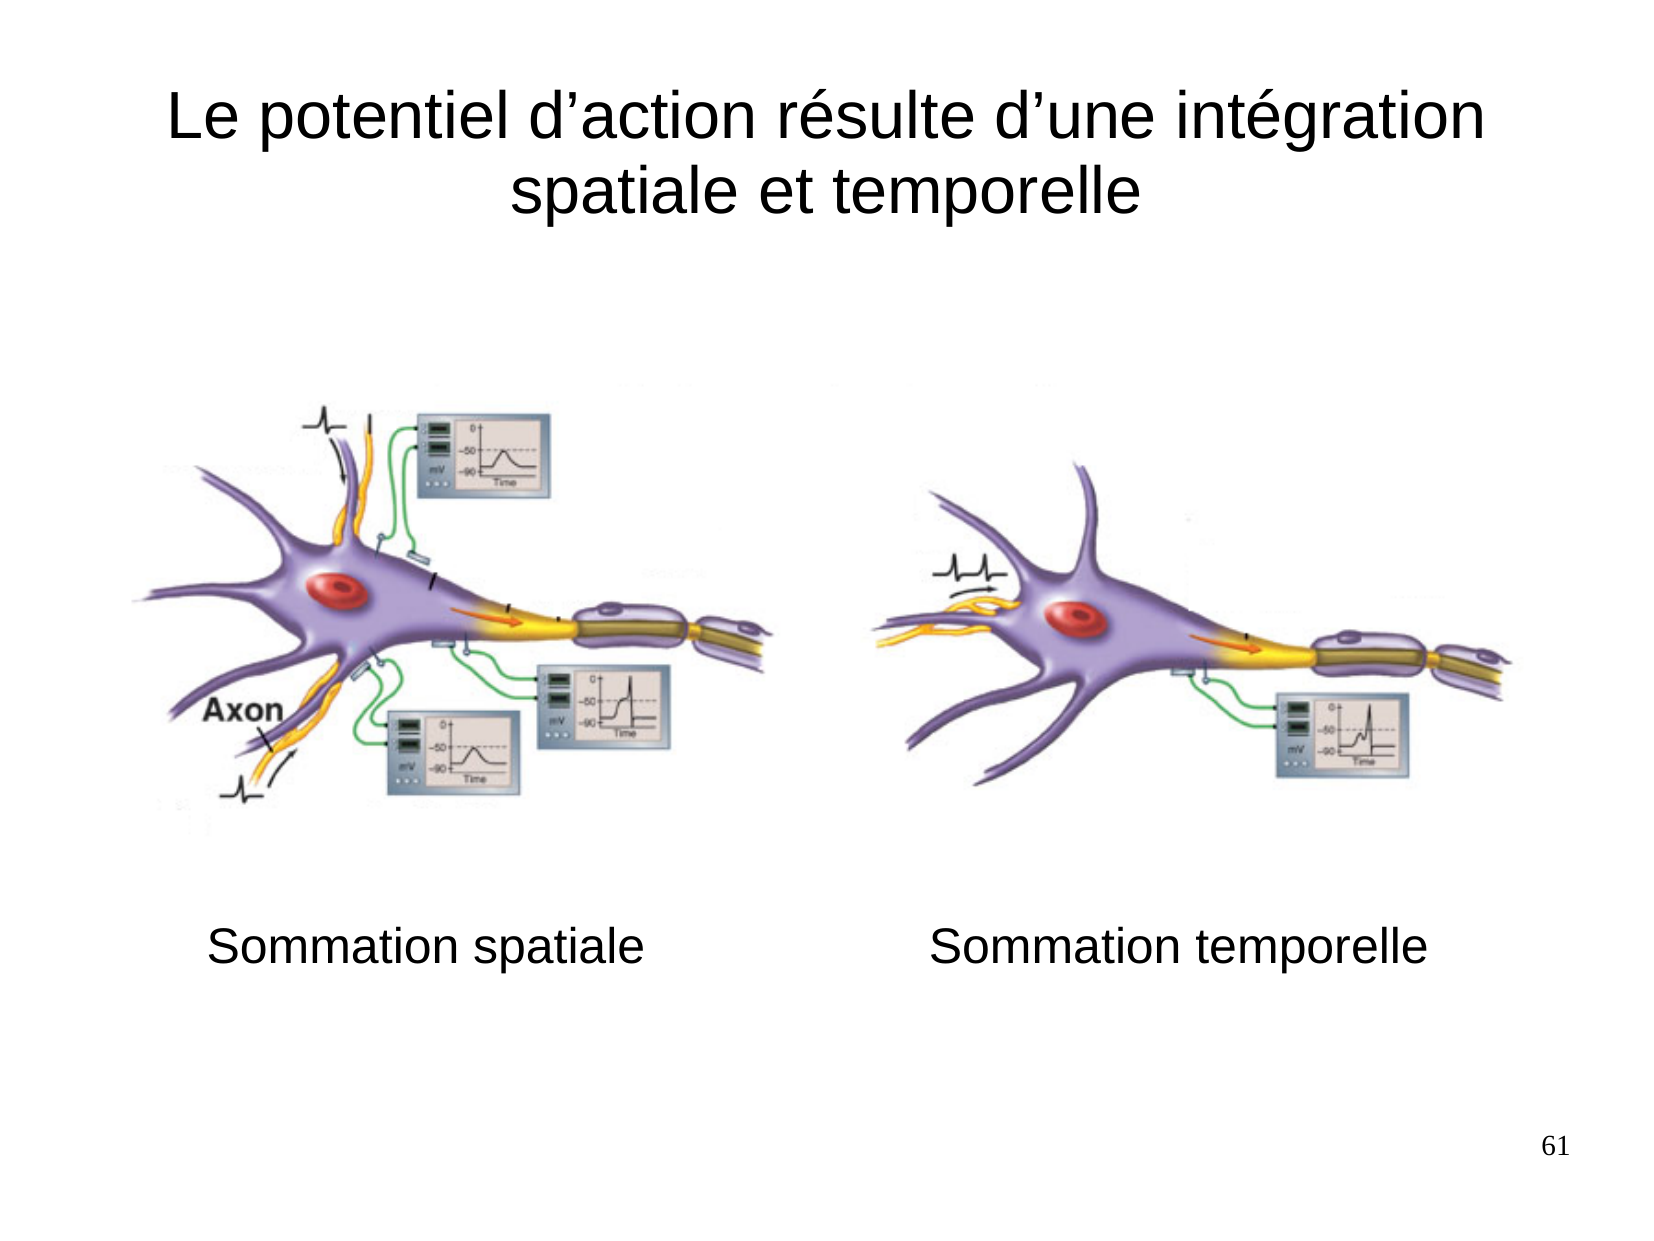

# Le potentiel d’action résulte d’une intégration spatiale et temporelle
Sommation spatiale
Sommation temporelle
61